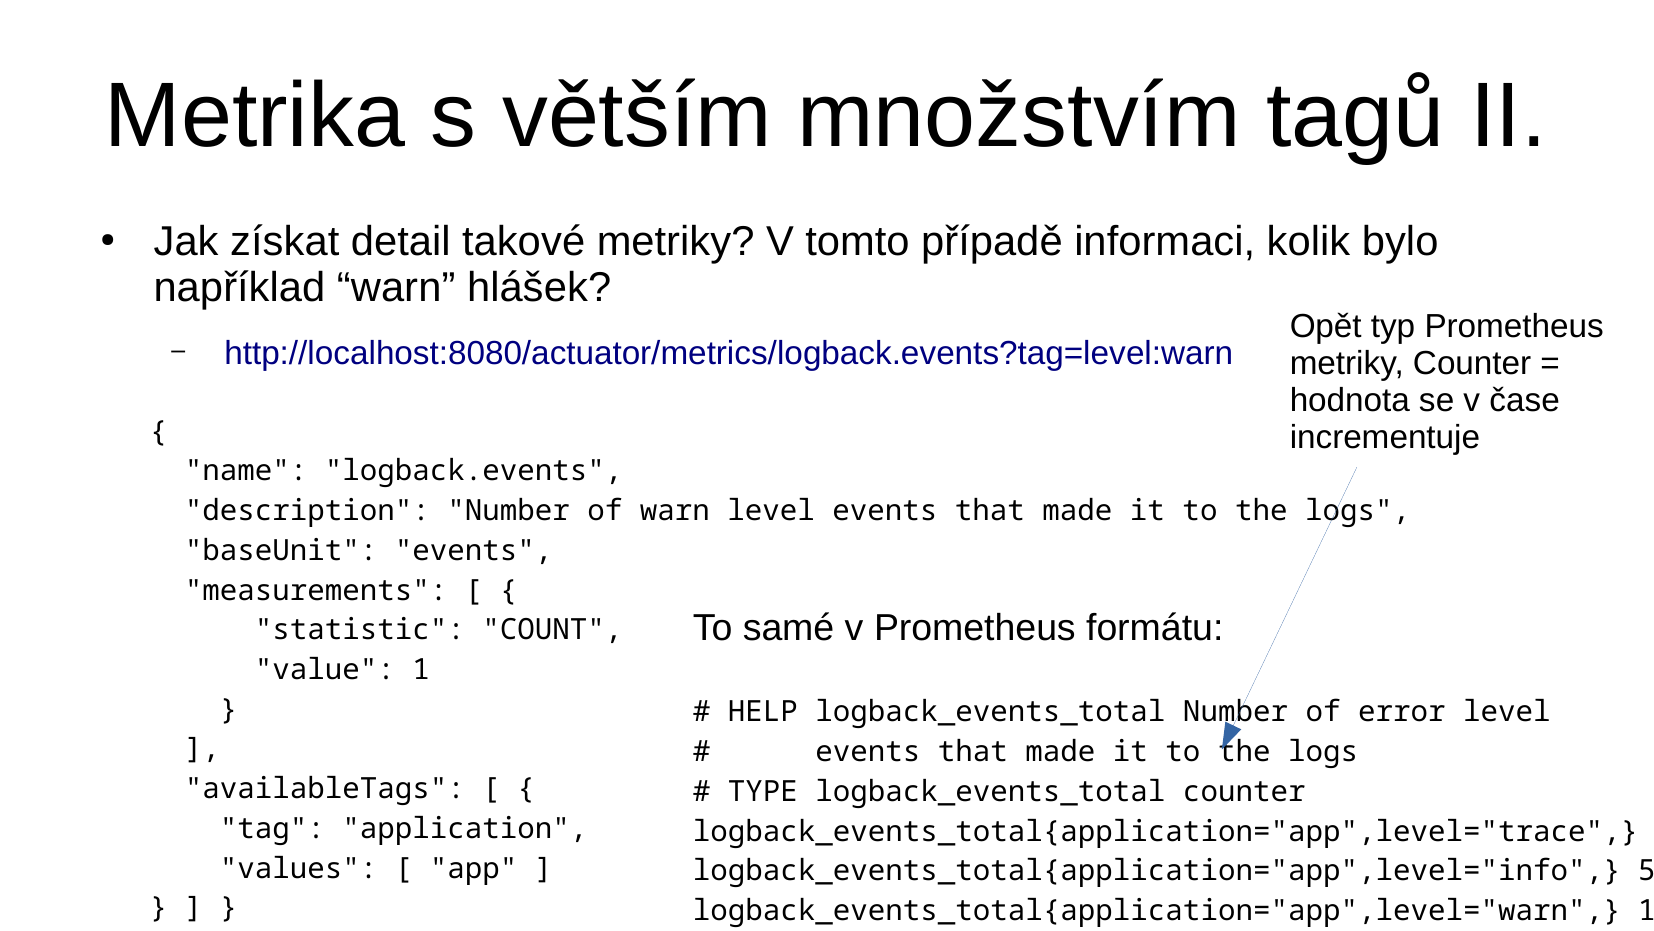

# Metrika s větším množstvím tagů II.
Jak získat detail takové metriky? V tomto případě informaci, kolik bylo například “warn” hlášek?
http://localhost:8080/actuator/metrics/logback.events?tag=level:warn
Opět typ Prometheus
metriky, Counter =
hodnota se v čase
incrementuje
{
 "name": "logback.events",
 "description": "Number of warn level events that made it to the logs",
 "baseUnit": "events",
 "measurements": [ {
 "statistic": "COUNT",
 "value": 1
 }
 ],
 "availableTags": [ {
 "tag": "application",
 "values": [ "app" ]
} ] }
To samé v Prometheus formátu:
# HELP logback_events_total Number of error level
# events that made it to the logs
# TYPE logback_events_total counter
logback_events_total{application="app",level="trace",} 0.0
logback_events_total{application="app",level="info",} 56.0
logback_events_total{application="app",level="warn",} 1.0
logback_events_total{application="app",level="error",} 0.0
logback_events_total{application="app",level="debug",} 0.0